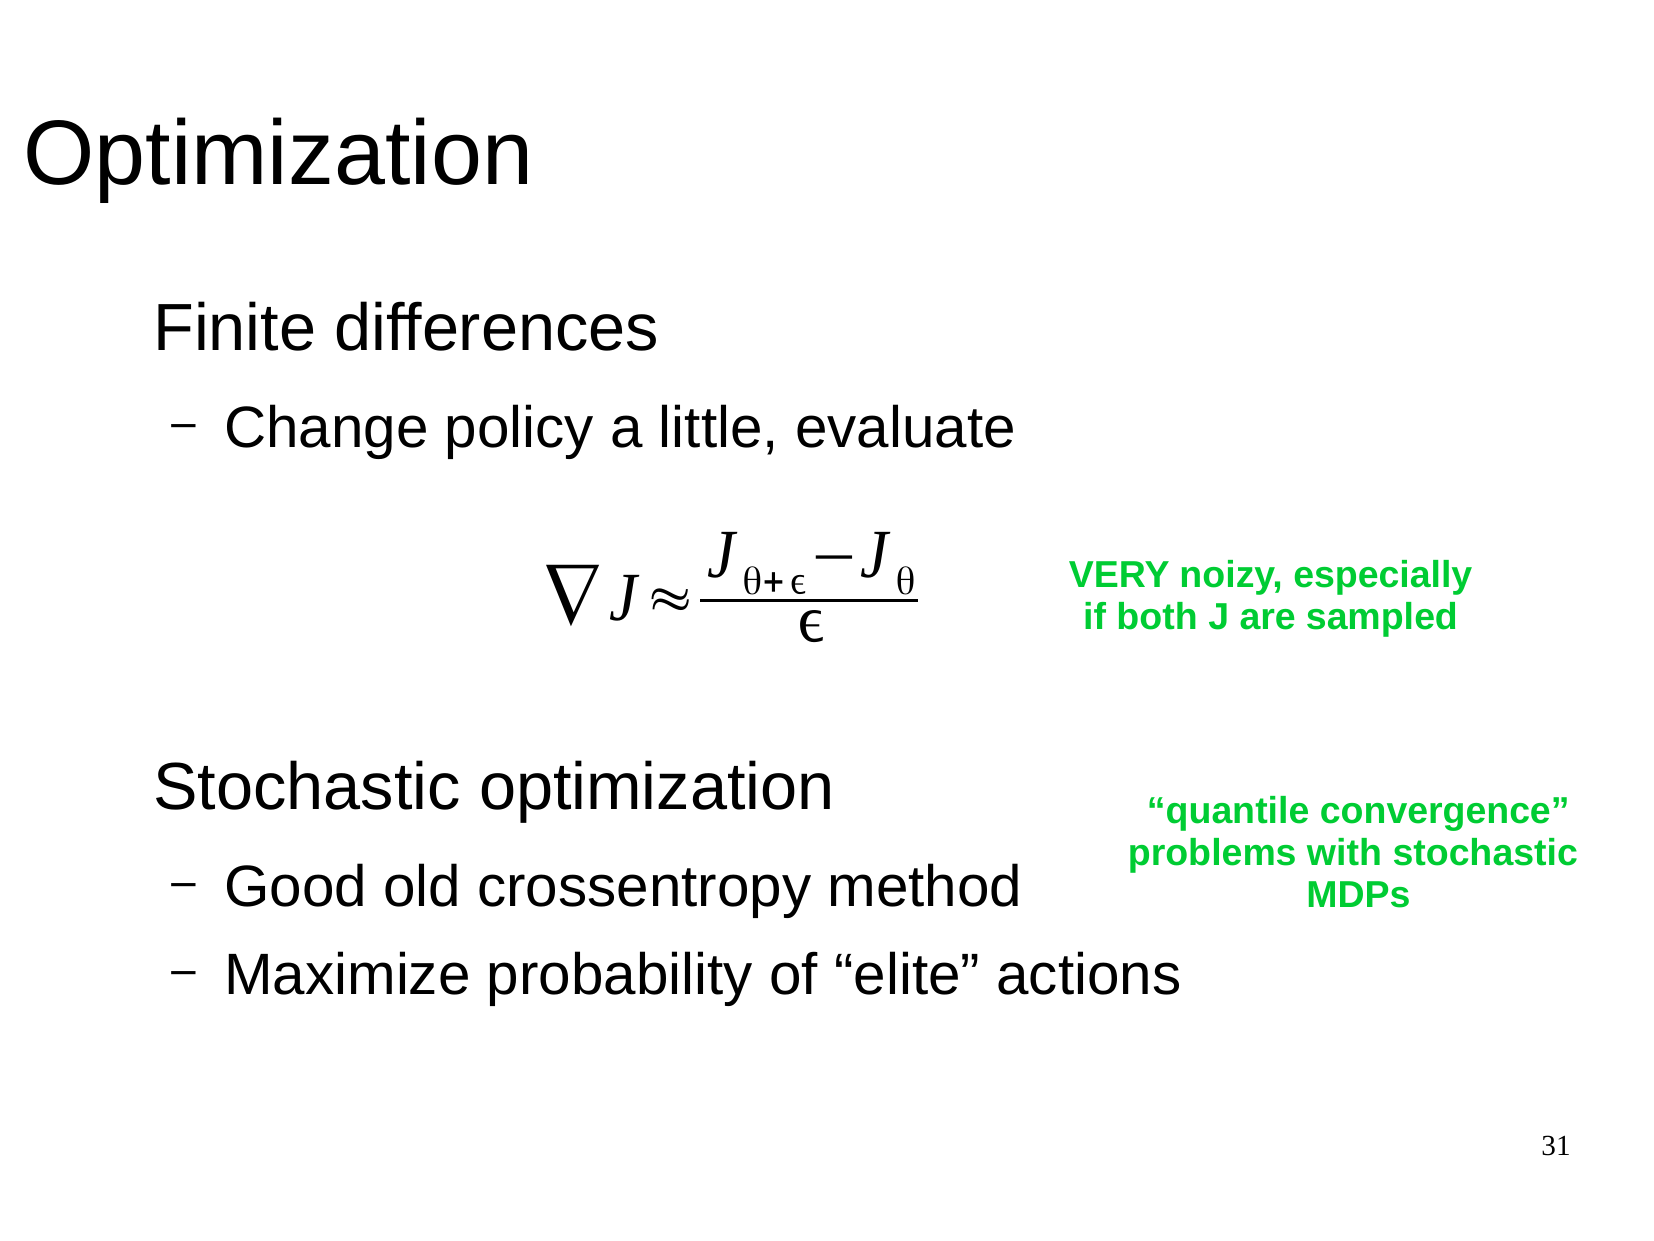

# Optimization
Finite differences
Change policy a little, evaluate
Stochastic optimization
Good old crossentropy method
Maximize probability of “elite” actions
VERY noizy, especially
if both J are sampled
“quantile convergence”
problems with stochastic
MDPs
31